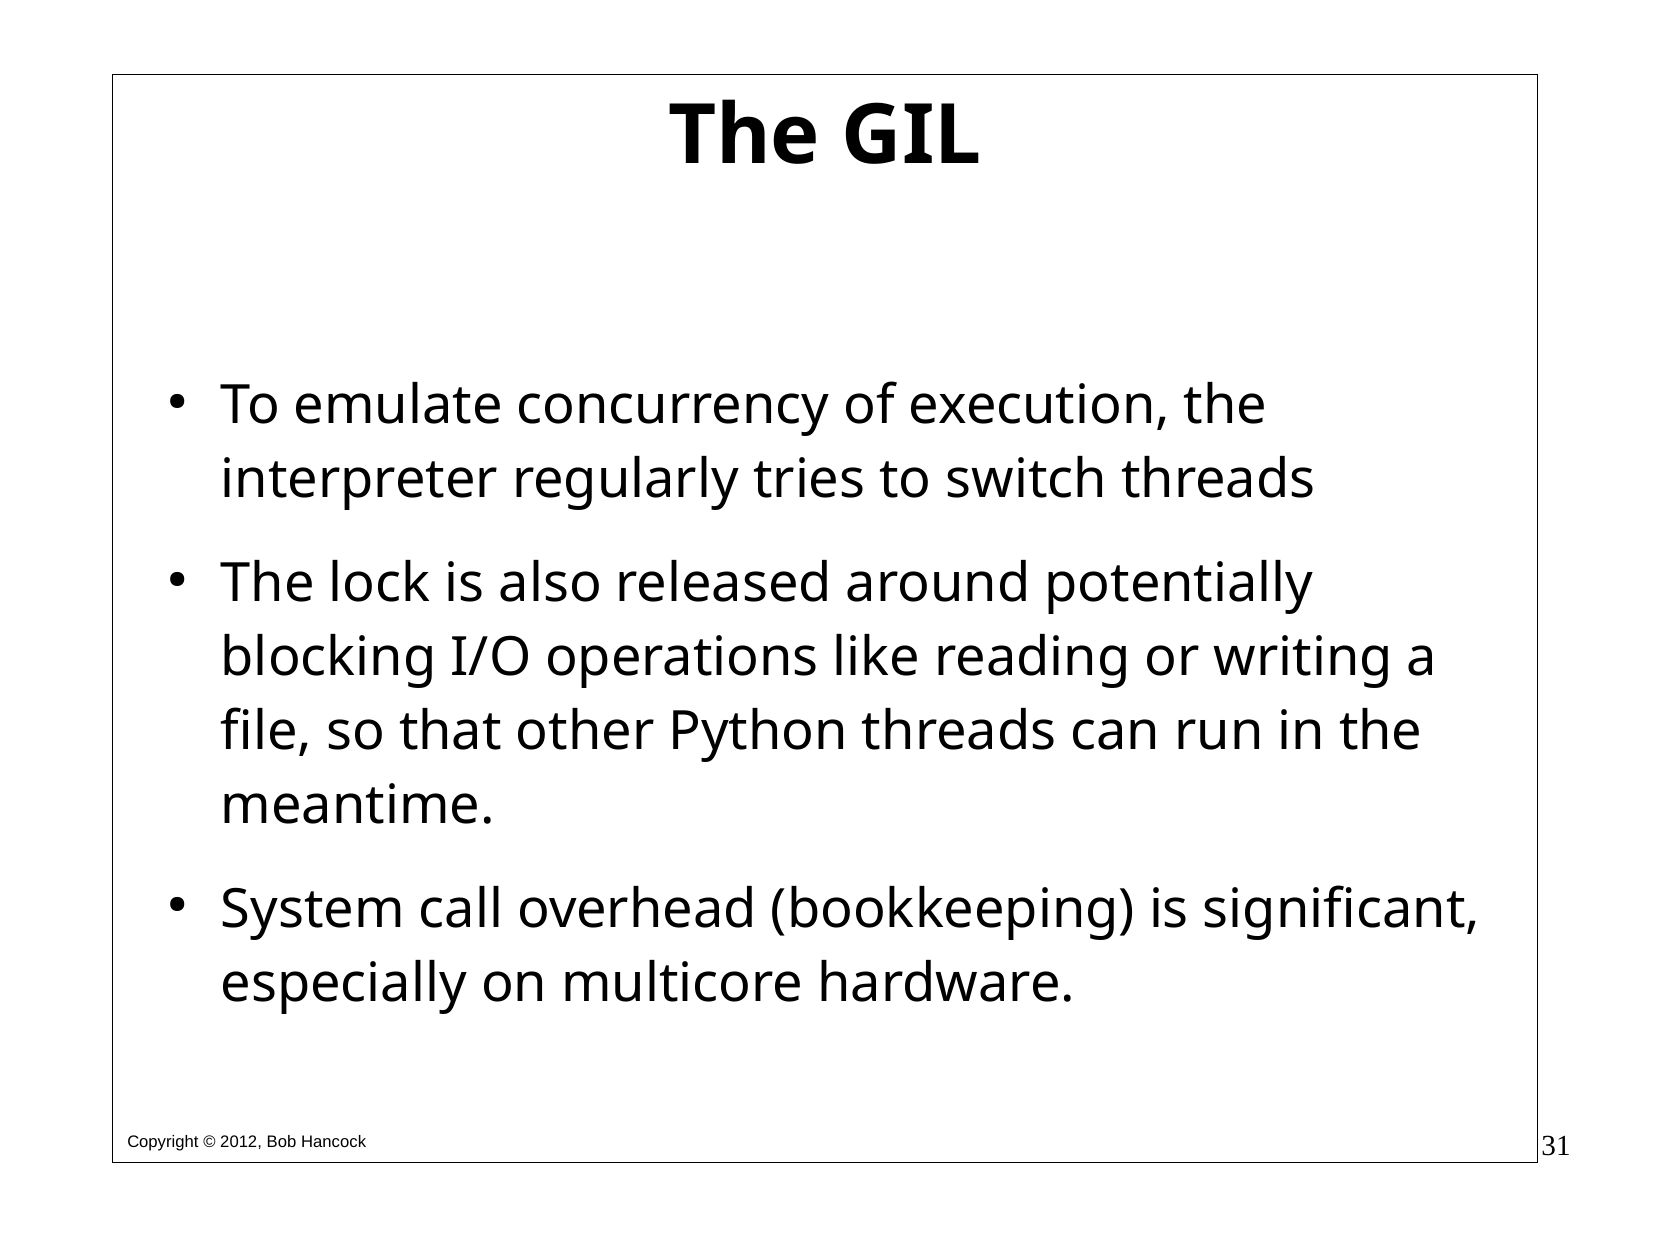

# The GIL
To emulate concurrency of execution, the interpreter regularly tries to switch threads
The lock is also released around potentially blocking I/O operations like reading or writing a file, so that other Python threads can run in the meantime.
System call overhead (bookkeeping) is significant, especially on multicore hardware.
Copyright © 2012, Bob Hancock
31